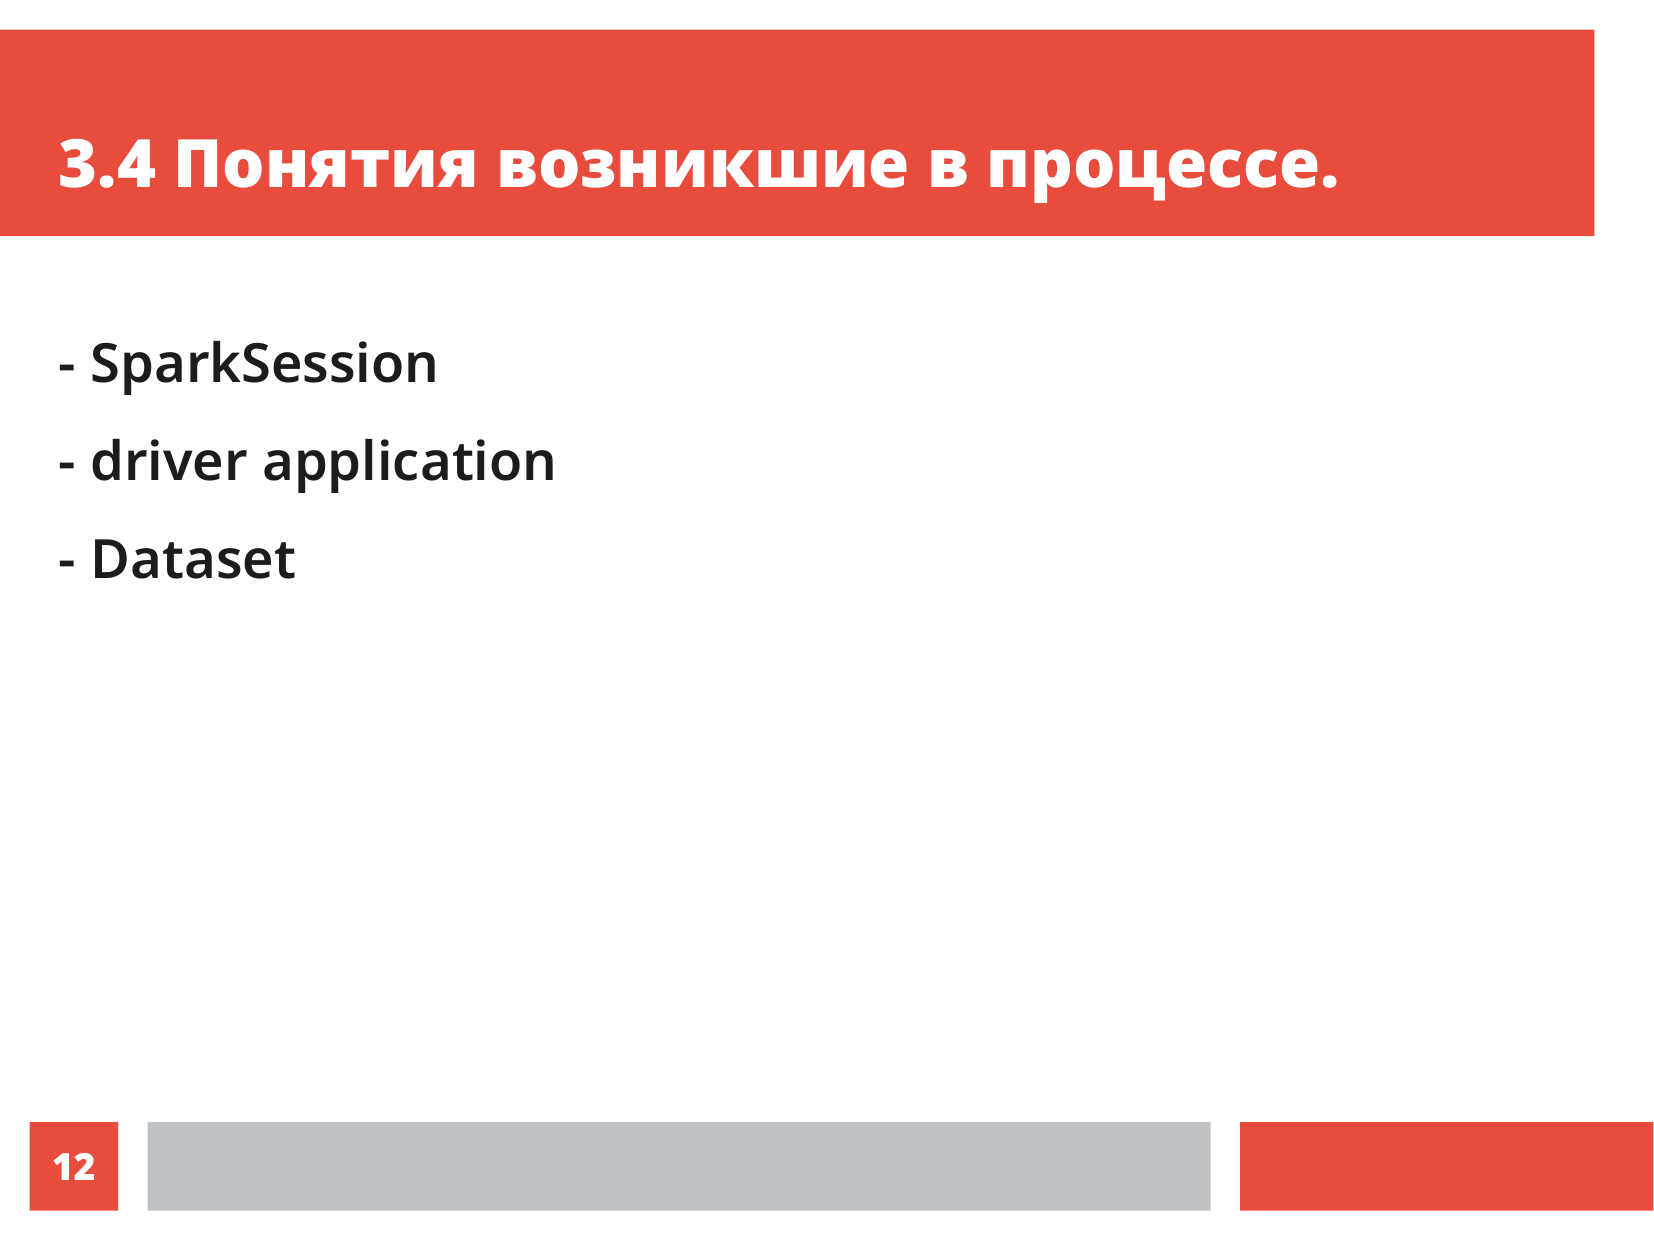

# 3.4 Понятия возникшие в процессе.
- SparkSession
- driver application
- Dataset
12